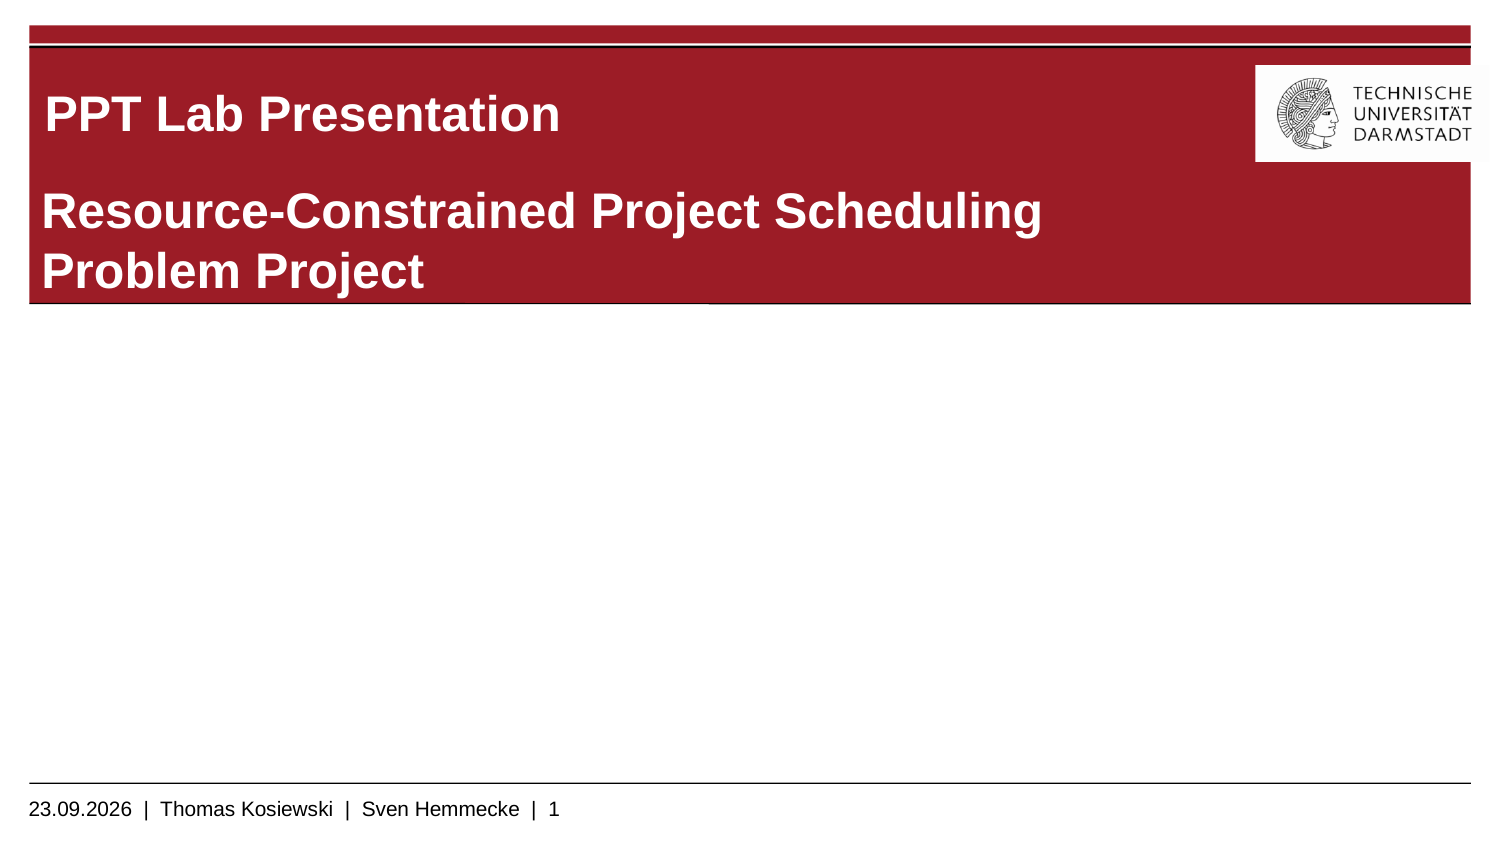

PPT Lab Presentation
# Resource-Constrained Project Scheduling Problem Project